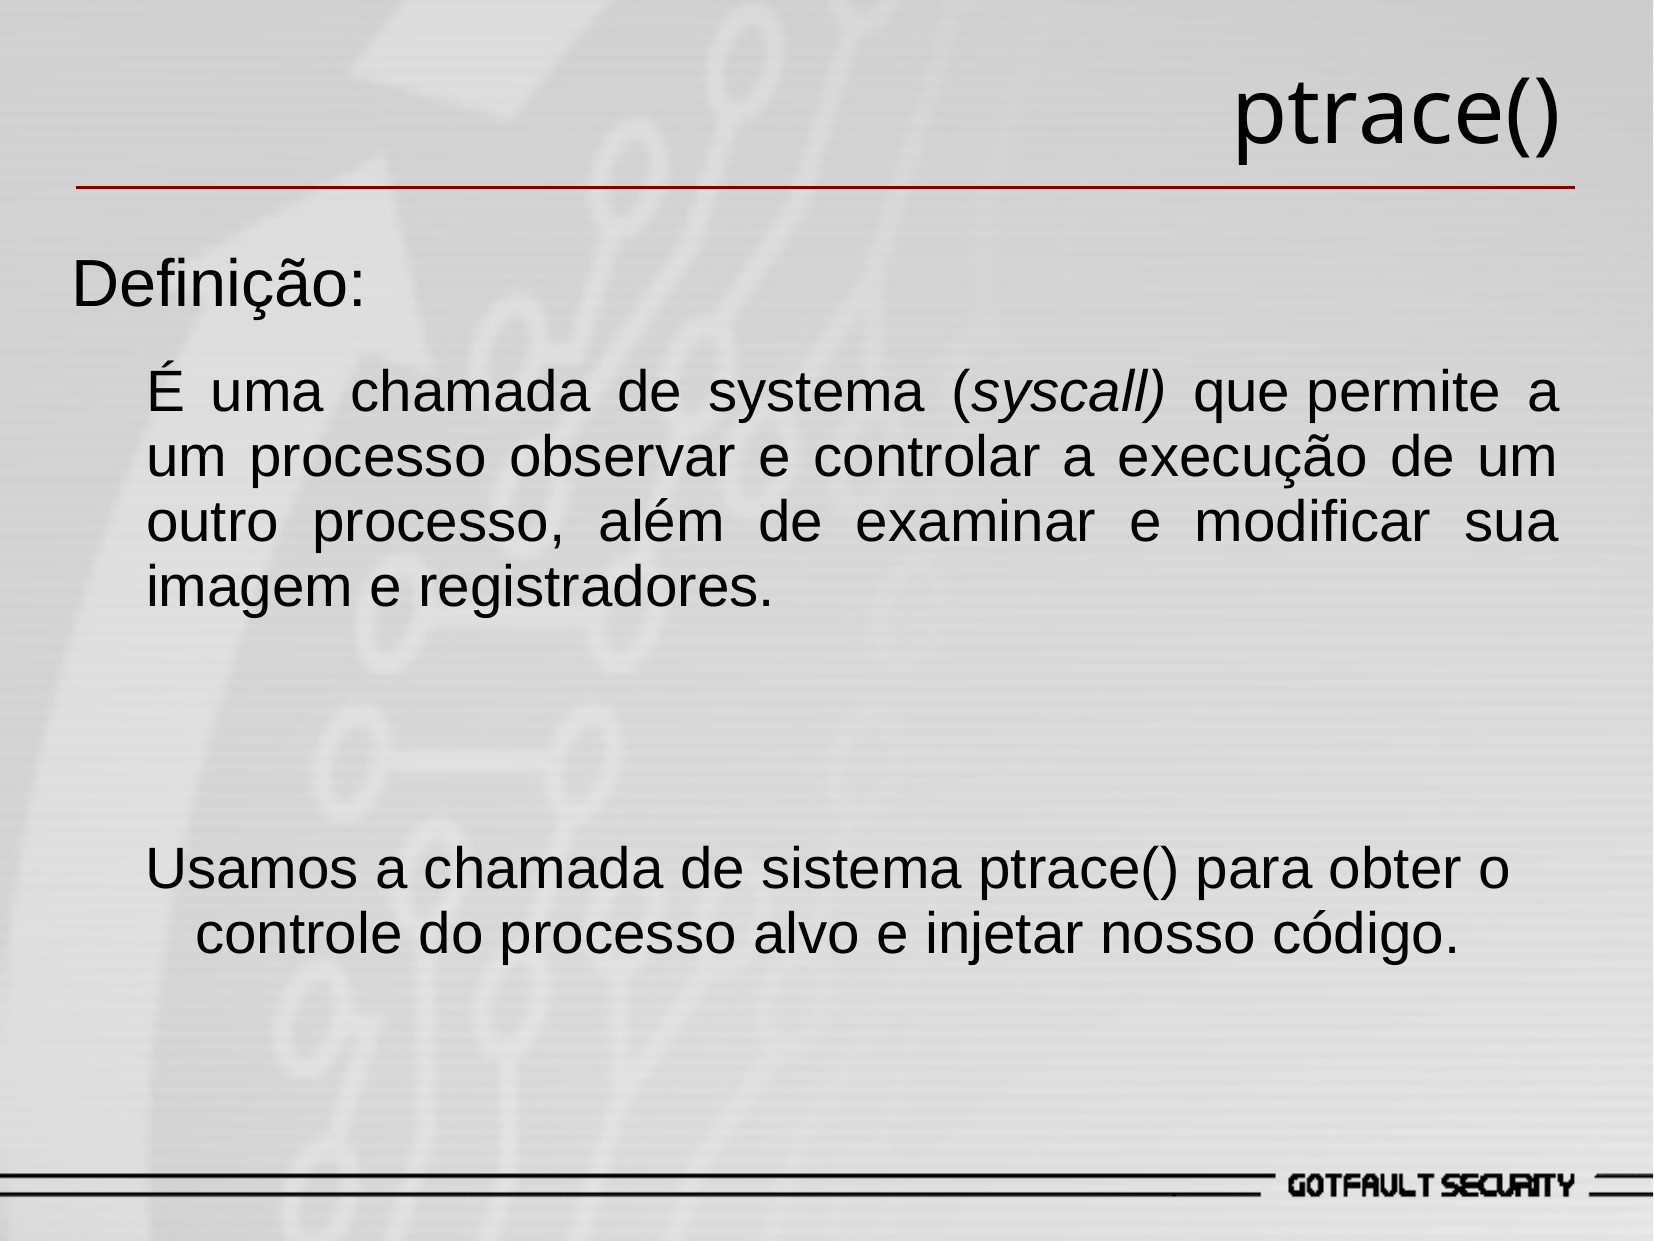

ptrace()
Definição:
É uma chamada de systema (syscall) que permite a um processo observar e controlar a execução de um outro processo, além de examinar e modificar sua imagem e registradores.
Usamos a chamada de sistema ptrace() para obter o controle do processo alvo e injetar nosso código.